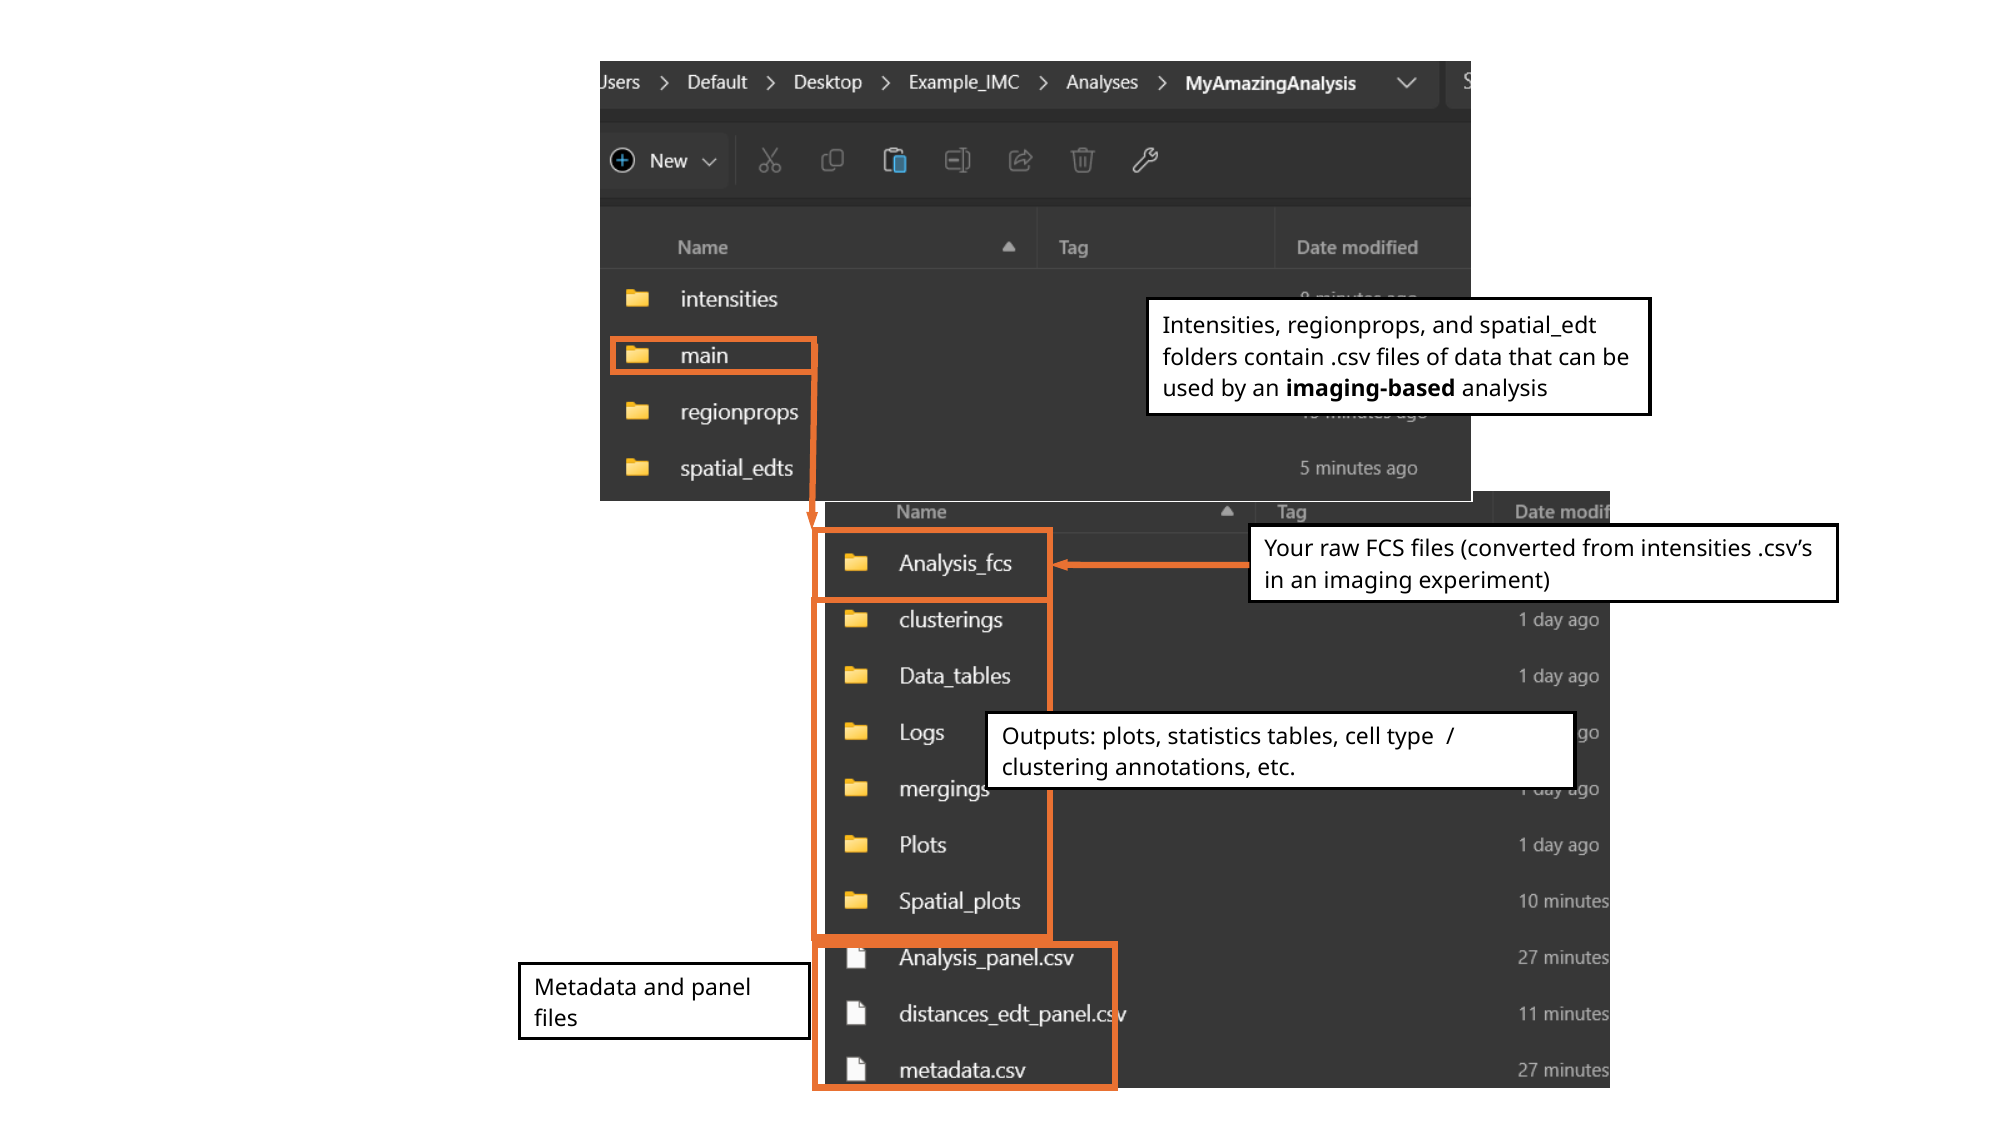

Intensities, regionprops, and spatial_edt folders contain .csv files of data that can be used by an imaging-based analysis
Your raw FCS files (converted from intensities .csv’s in an imaging experiment)
Outputs: plots, statistics tables, cell type / clustering annotations, etc.
Metadata and panel files